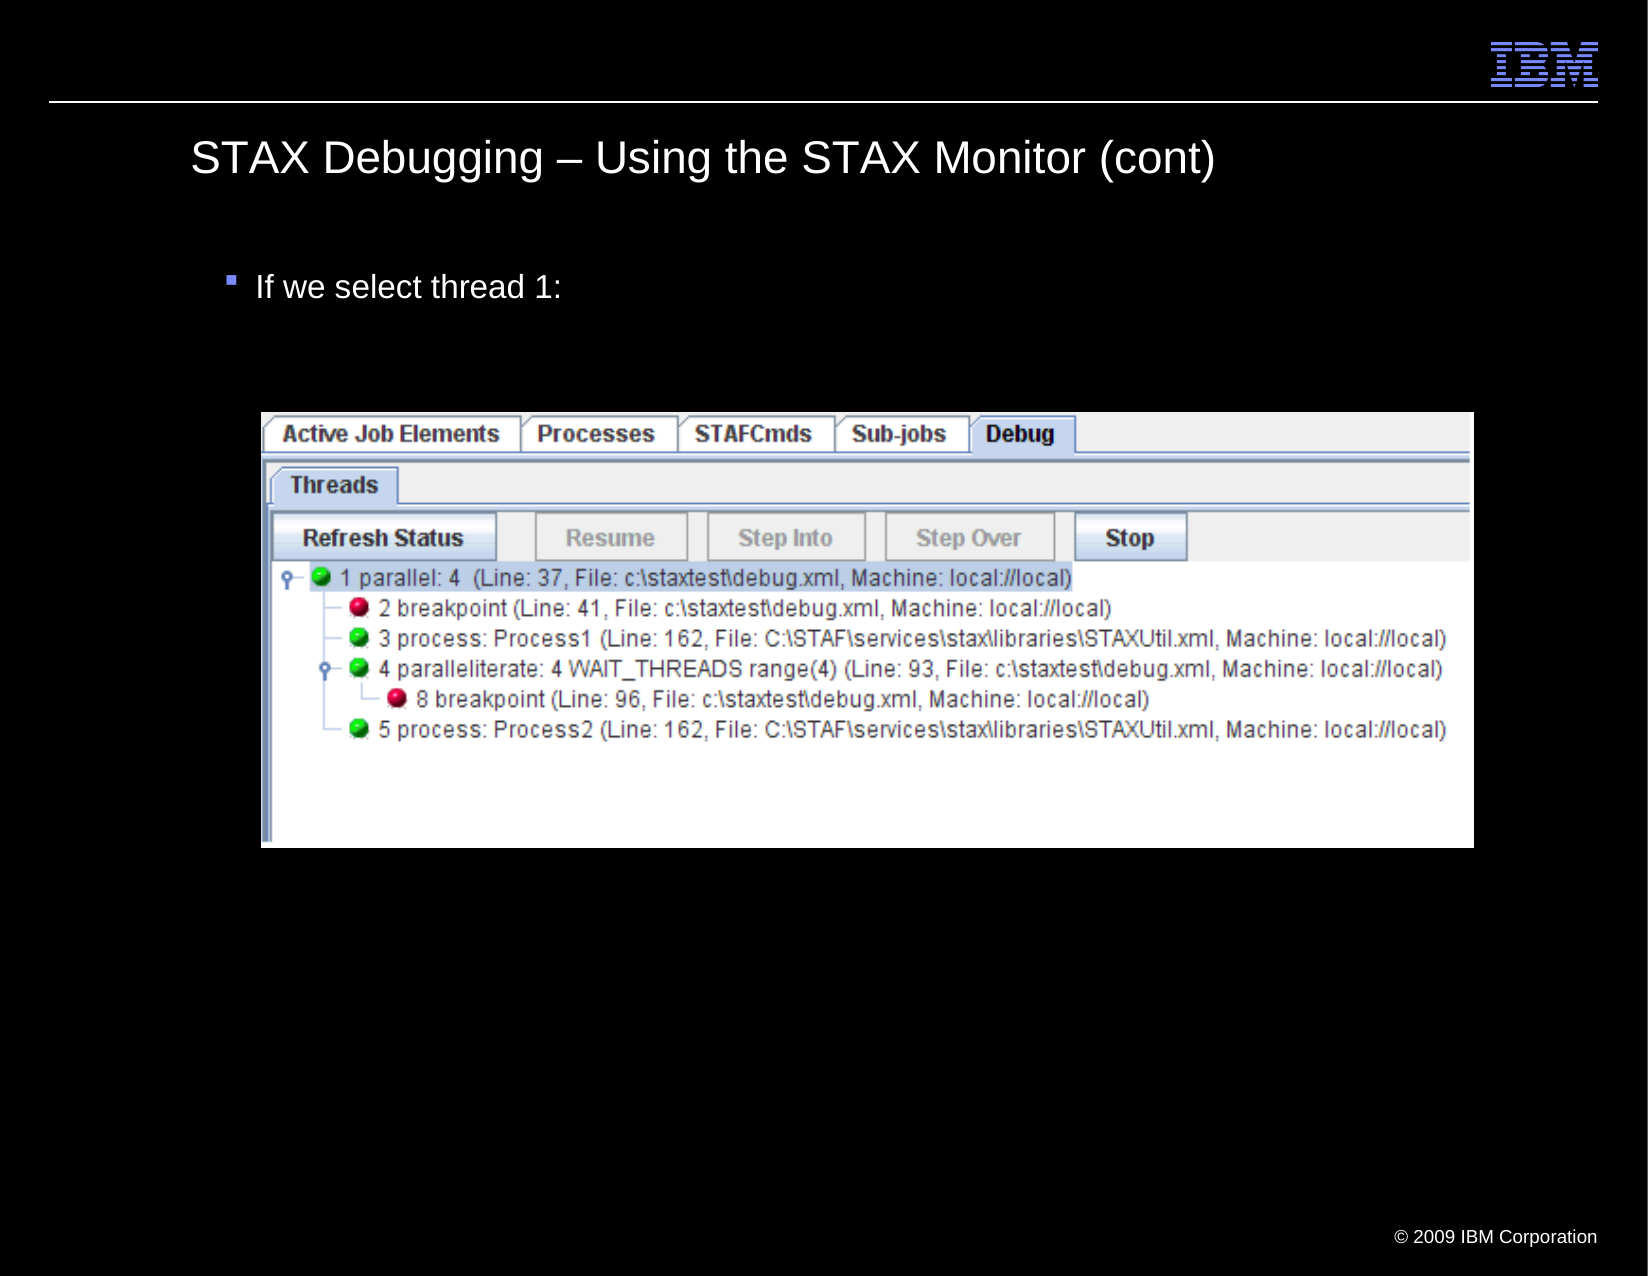

STAX Debugging – Using the STAX Monitor (cont)
# If we select thread 1: